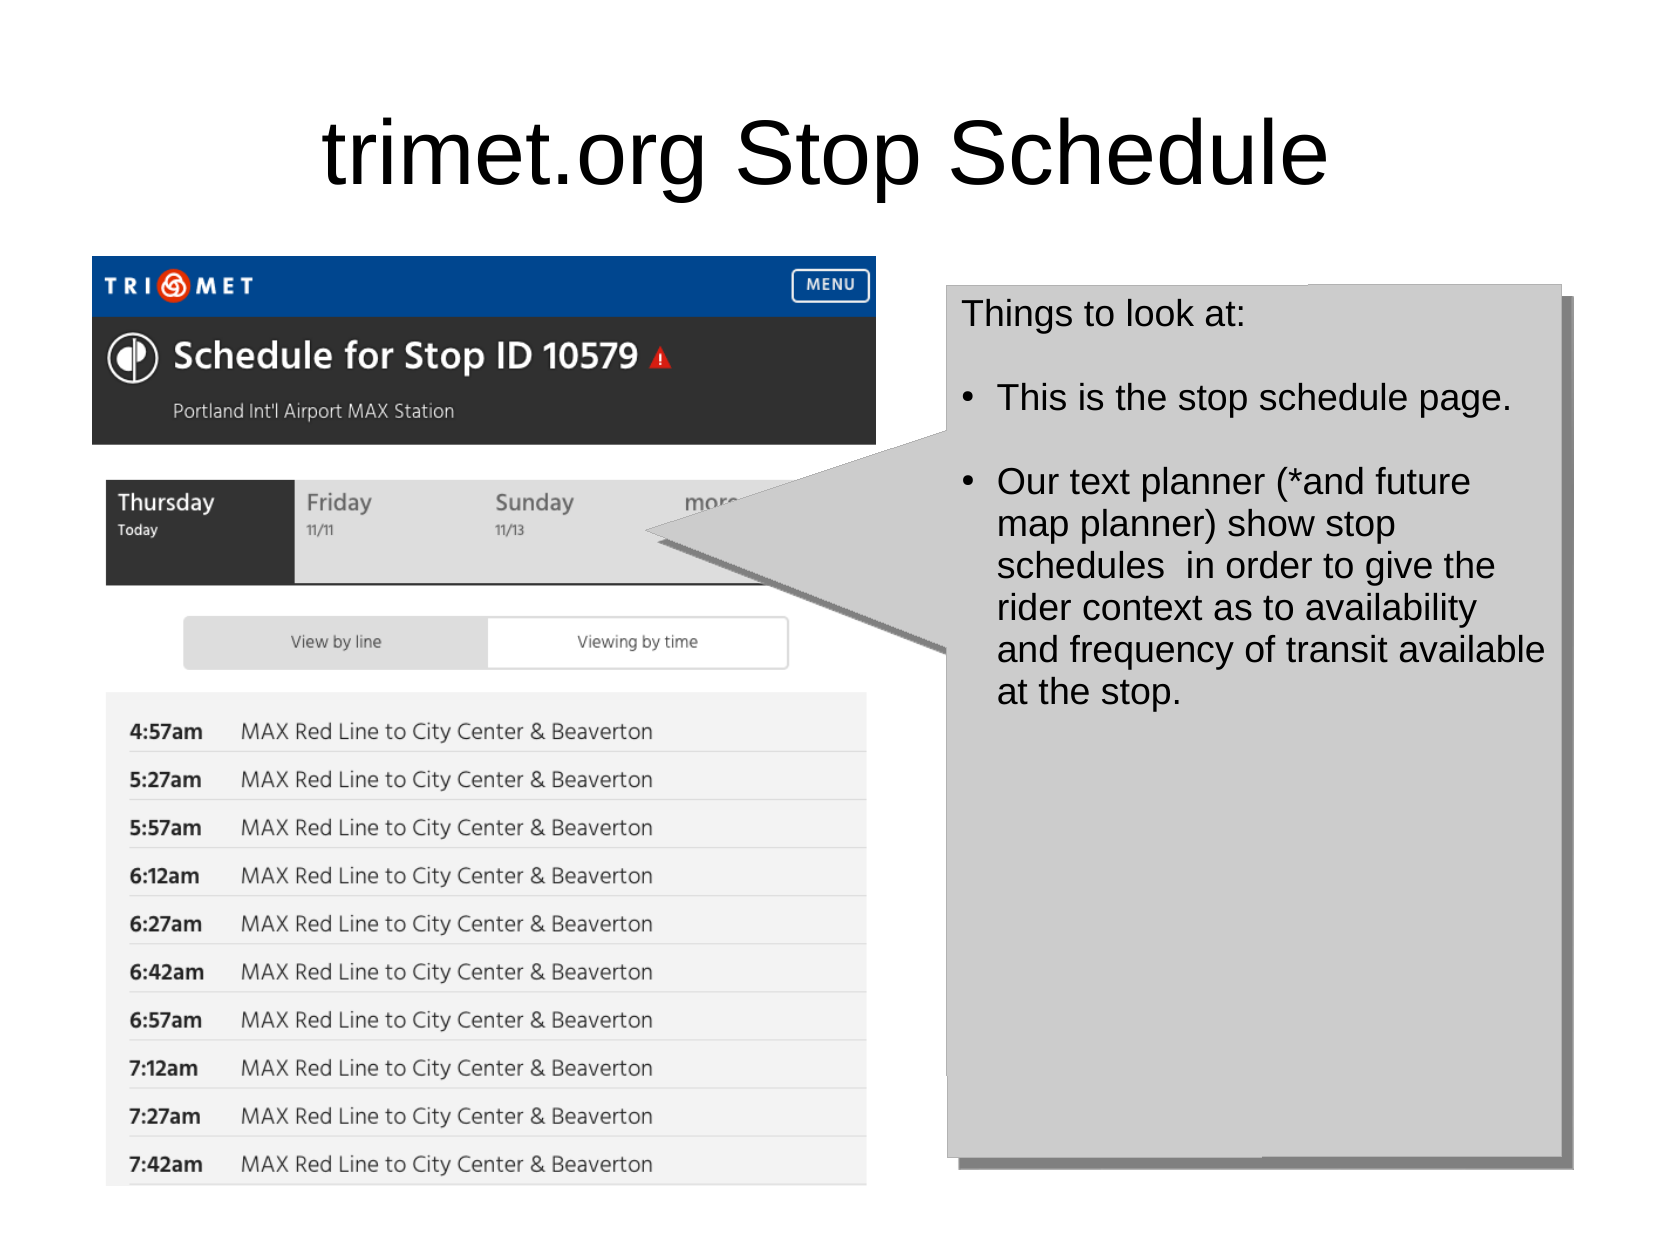

# trimet.org Stop Schedule
Things to look at:
This is the stop schedule page.
Our text planner (*and future map planner) show stop schedules in order to give the rider context as to availability and frequency of transit available at the stop.